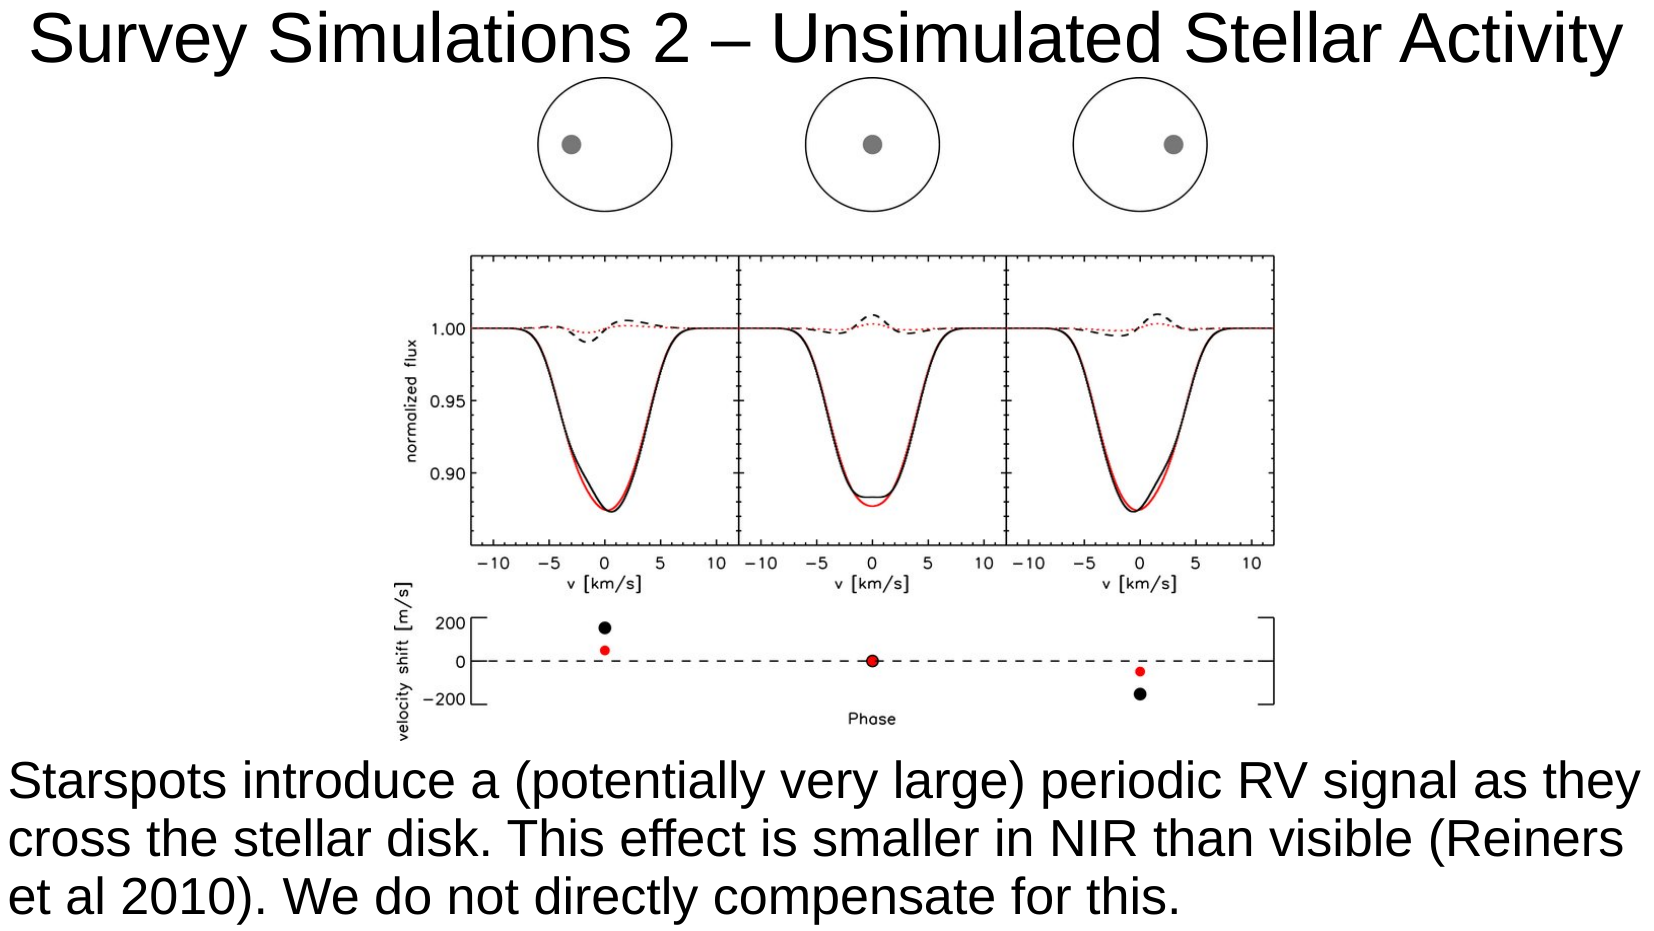

# Survey Simulations 2 – Unsimulated Stellar Activity
Starspots introduce a (potentially very large) periodic RV signal as they cross the stellar disk. This effect is smaller in NIR than visible (Reiners et al 2010). We do not directly compensate for this.